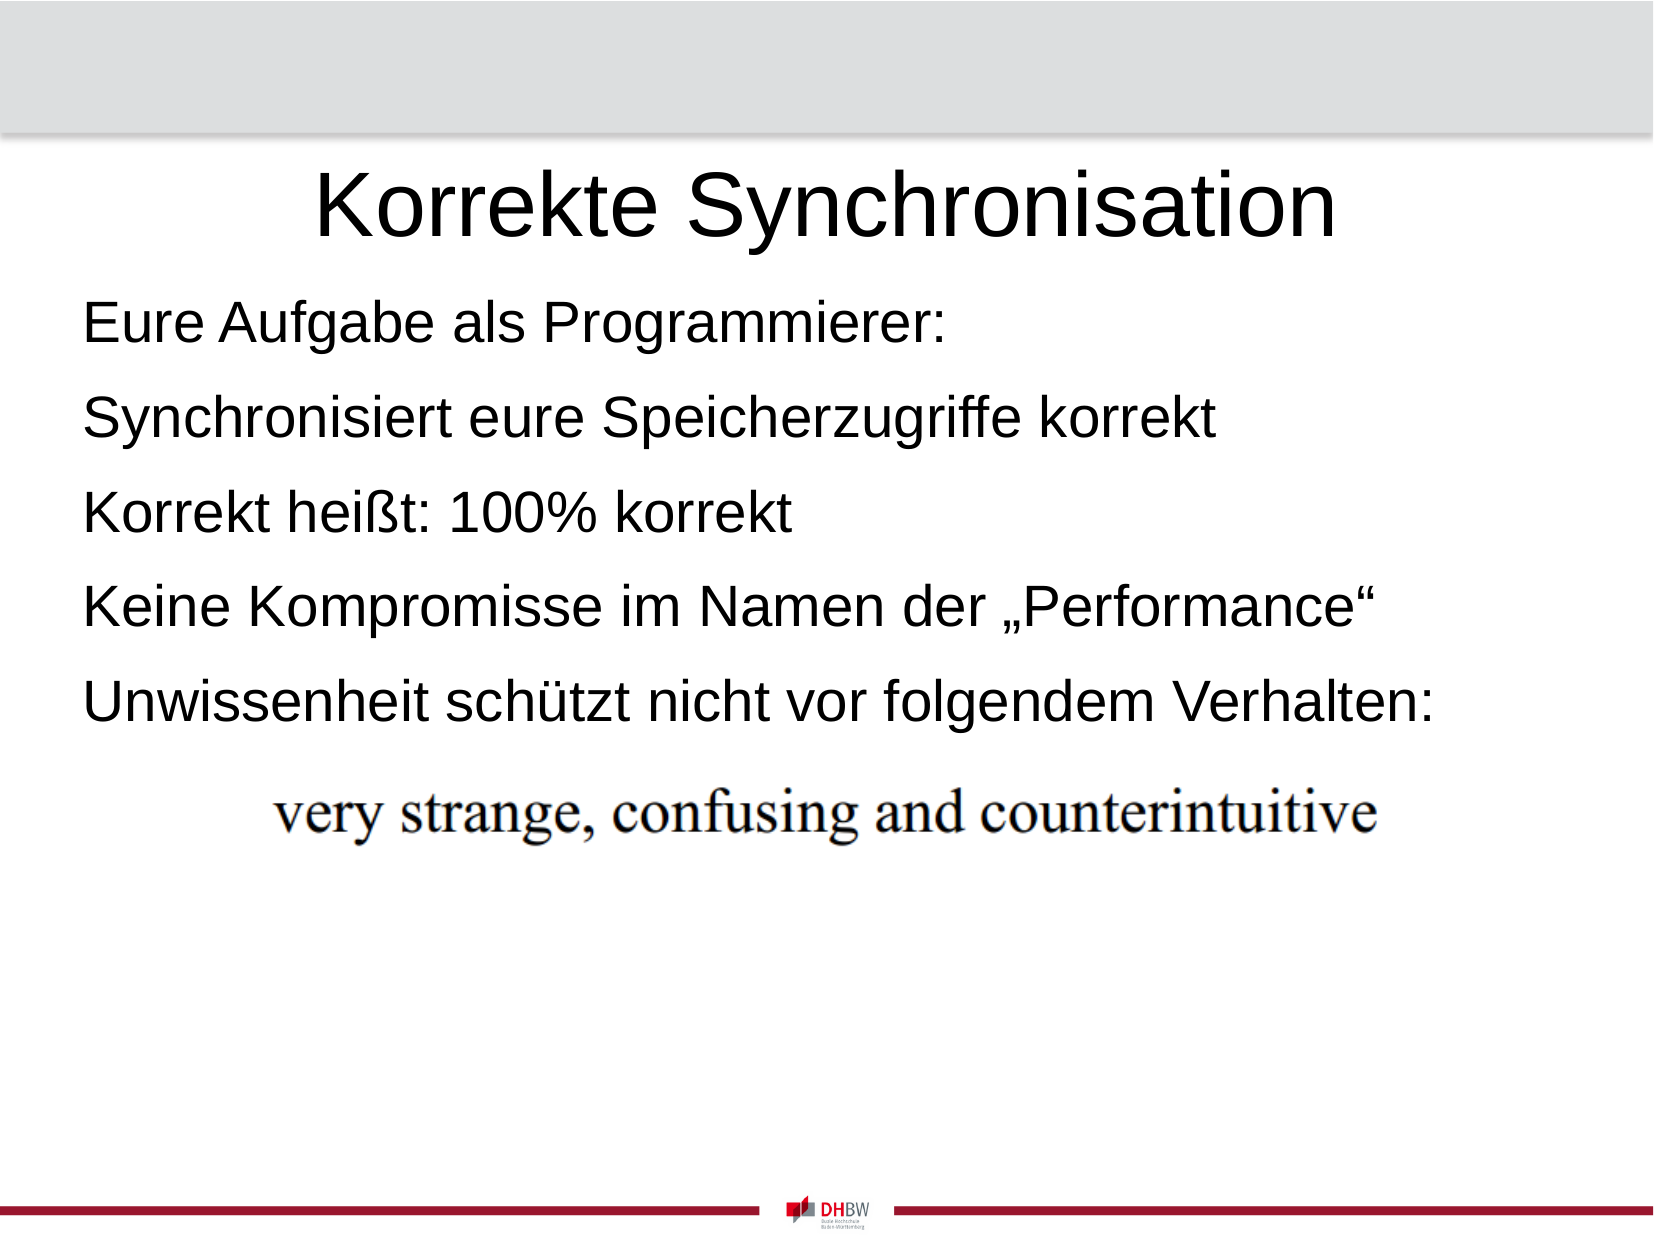

# Korrekte Synchronisation
Eure Aufgabe als Programmierer:
Synchronisiert eure Speicherzugriffe korrekt
Korrekt heißt: 100% korrekt
Keine Kompromisse im Namen der „Performance“
Unwissenheit schützt nicht vor folgendem Verhalten: